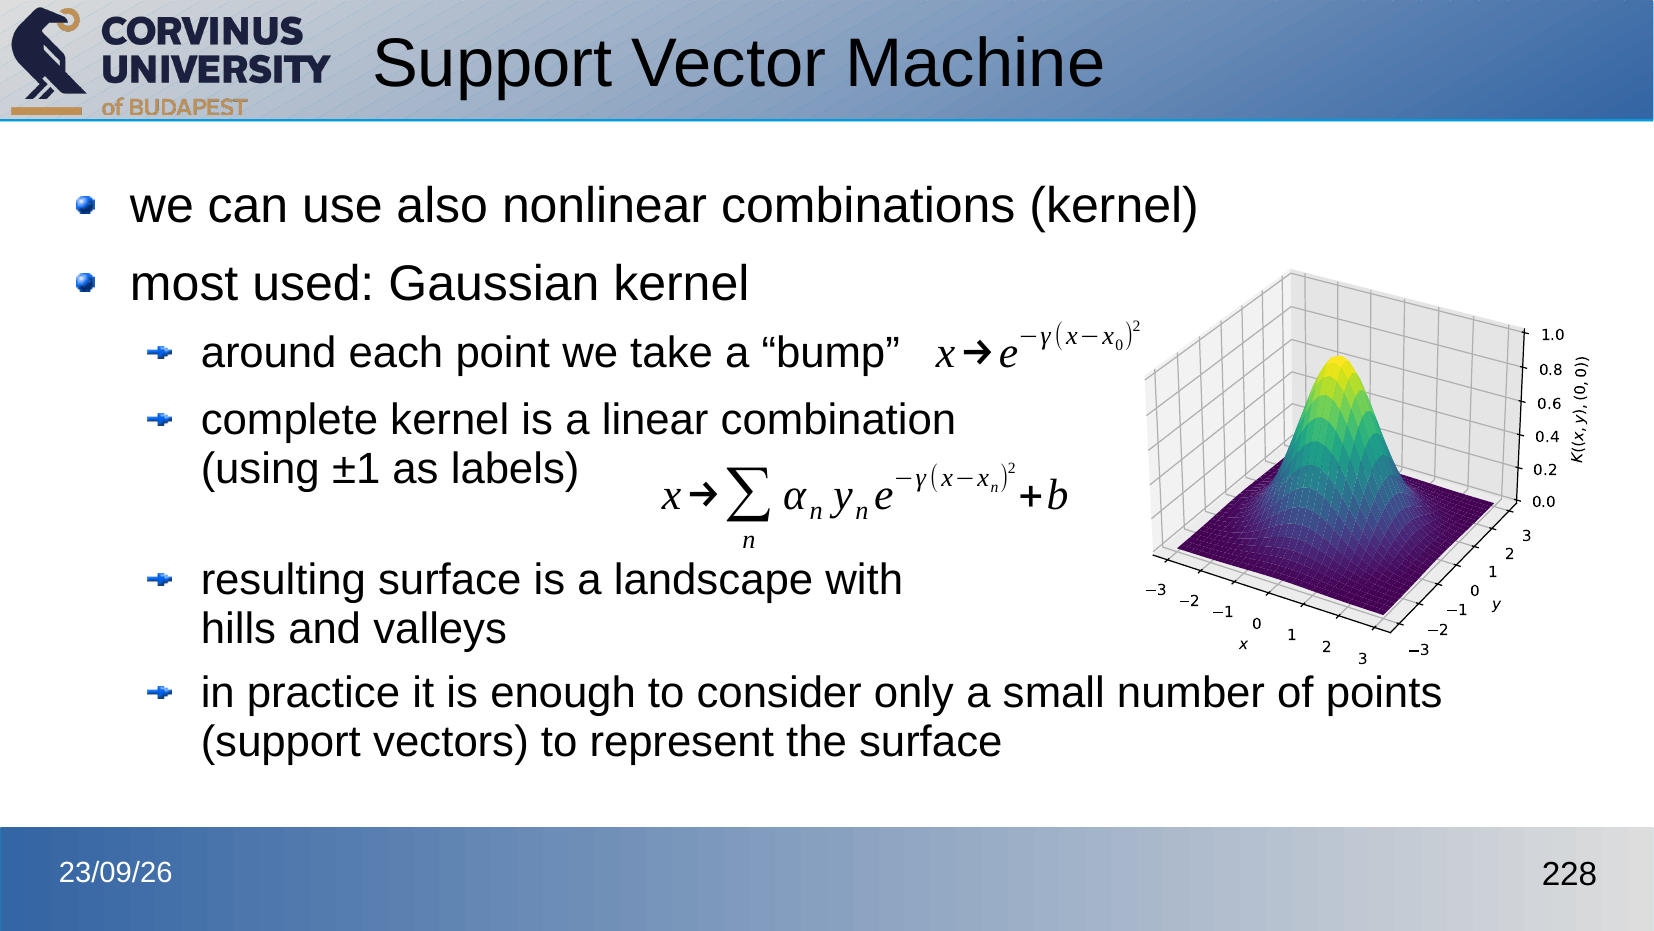

# Support Vector Machine
we can use also nonlinear combinations (kernel)
most used: Gaussian kernel
around each point we take a “bump”
complete kernel is a linear combination
(using ±1 as labels)
resulting surface is a landscape with
hills and valleys
in practice it is enough to consider only a small number of points (support vectors) to represent the surface